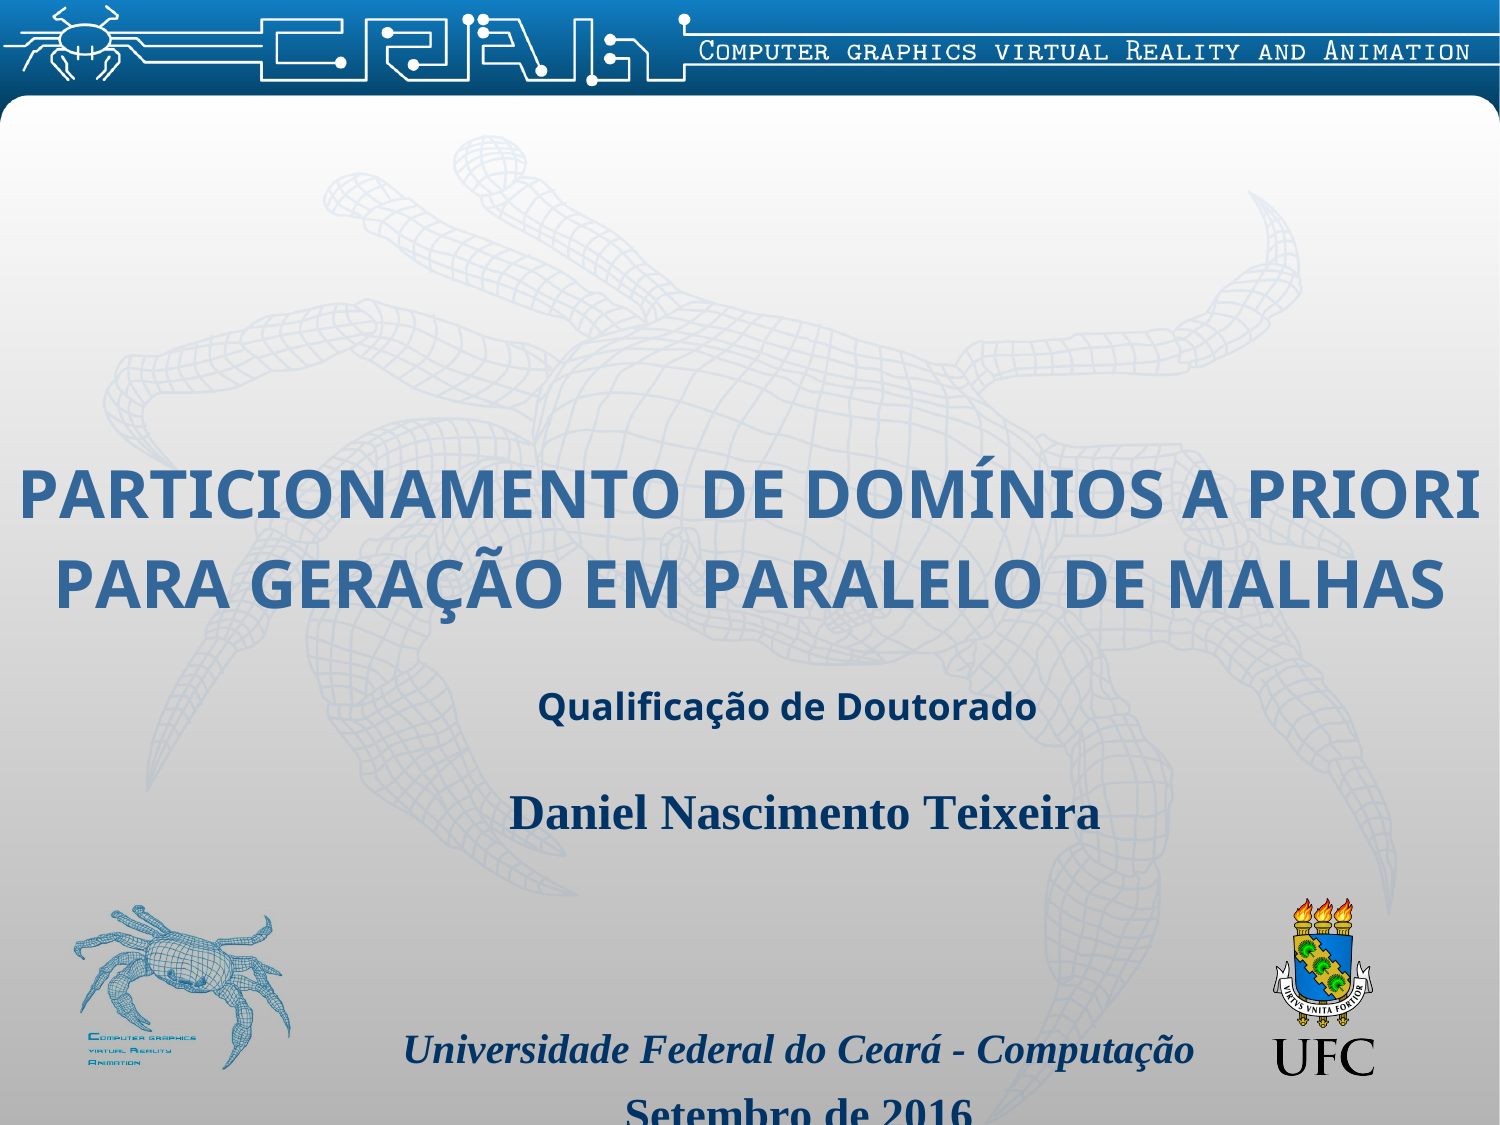

# PARTICIONAMENTO DE DOMÍNIOS A PRIORI PARA GERAÇÃO EM PARALELO DE MALHAS
Qualificação de Doutorado
 Daniel Nascimento Teixeira
Universidade Federal do Ceará - Computação
Setembro de 2016